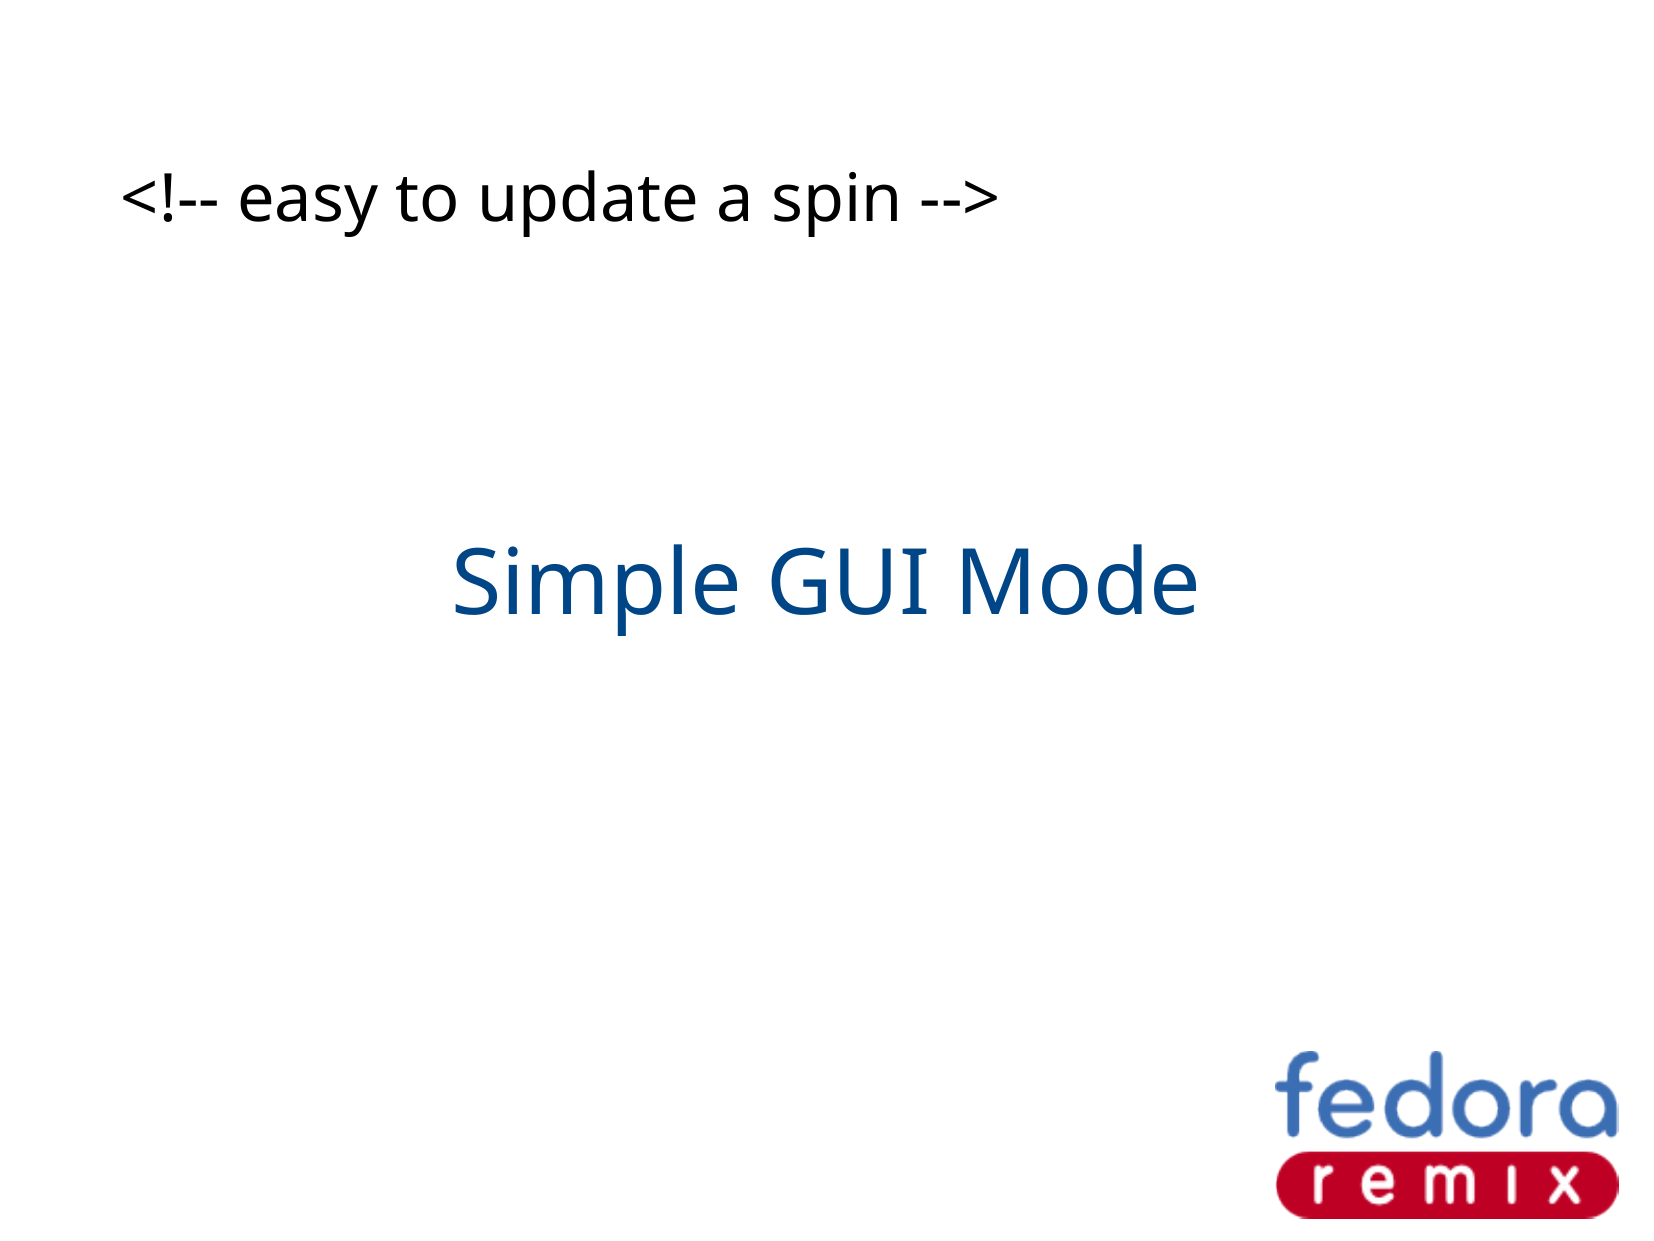

# Simple GUI Mode
<!-- easy to update a spin -->